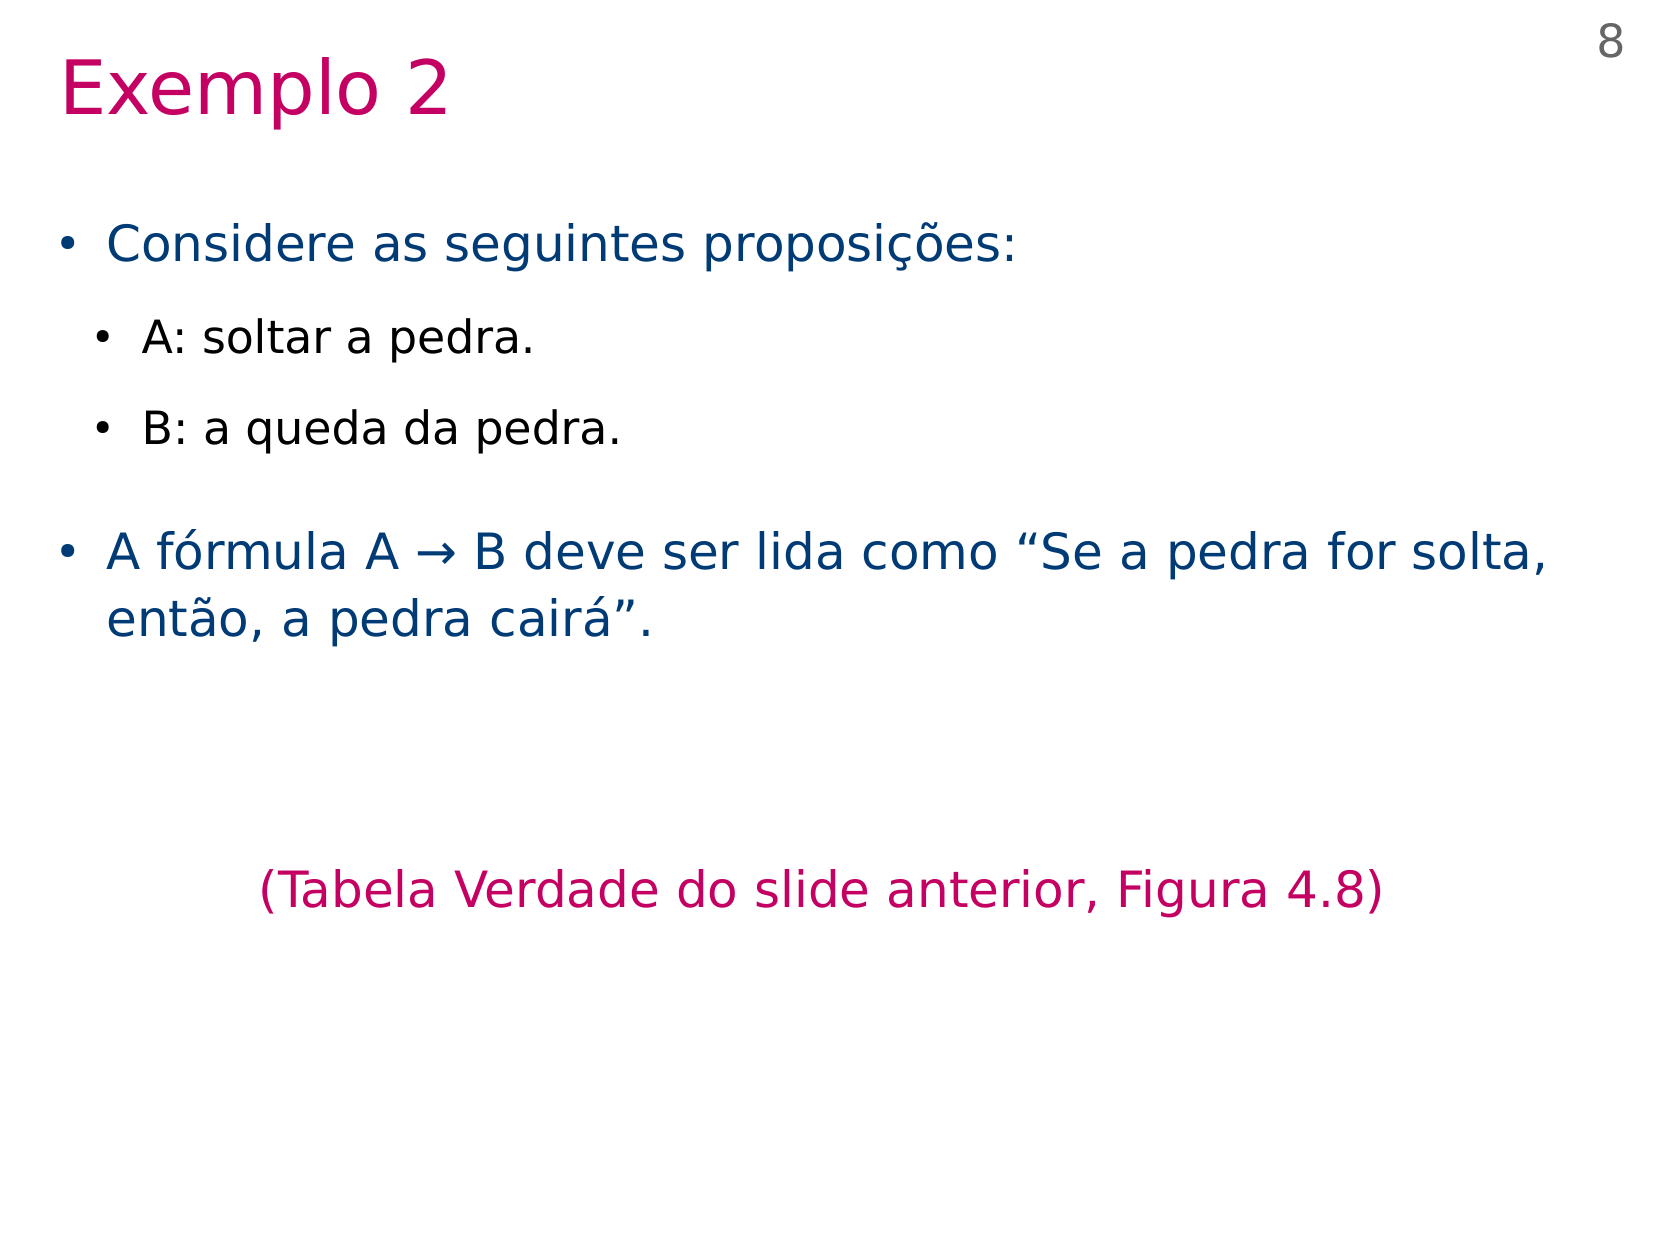

8
# Exemplo 2
Considere as seguintes proposições:
A: soltar a pedra.
B: a queda da pedra.
A fórmula A → B deve ser lida como “Se a pedra for solta, então, a pedra cairá”.
(Tabela Verdade do slide anterior, Figura 4.8)